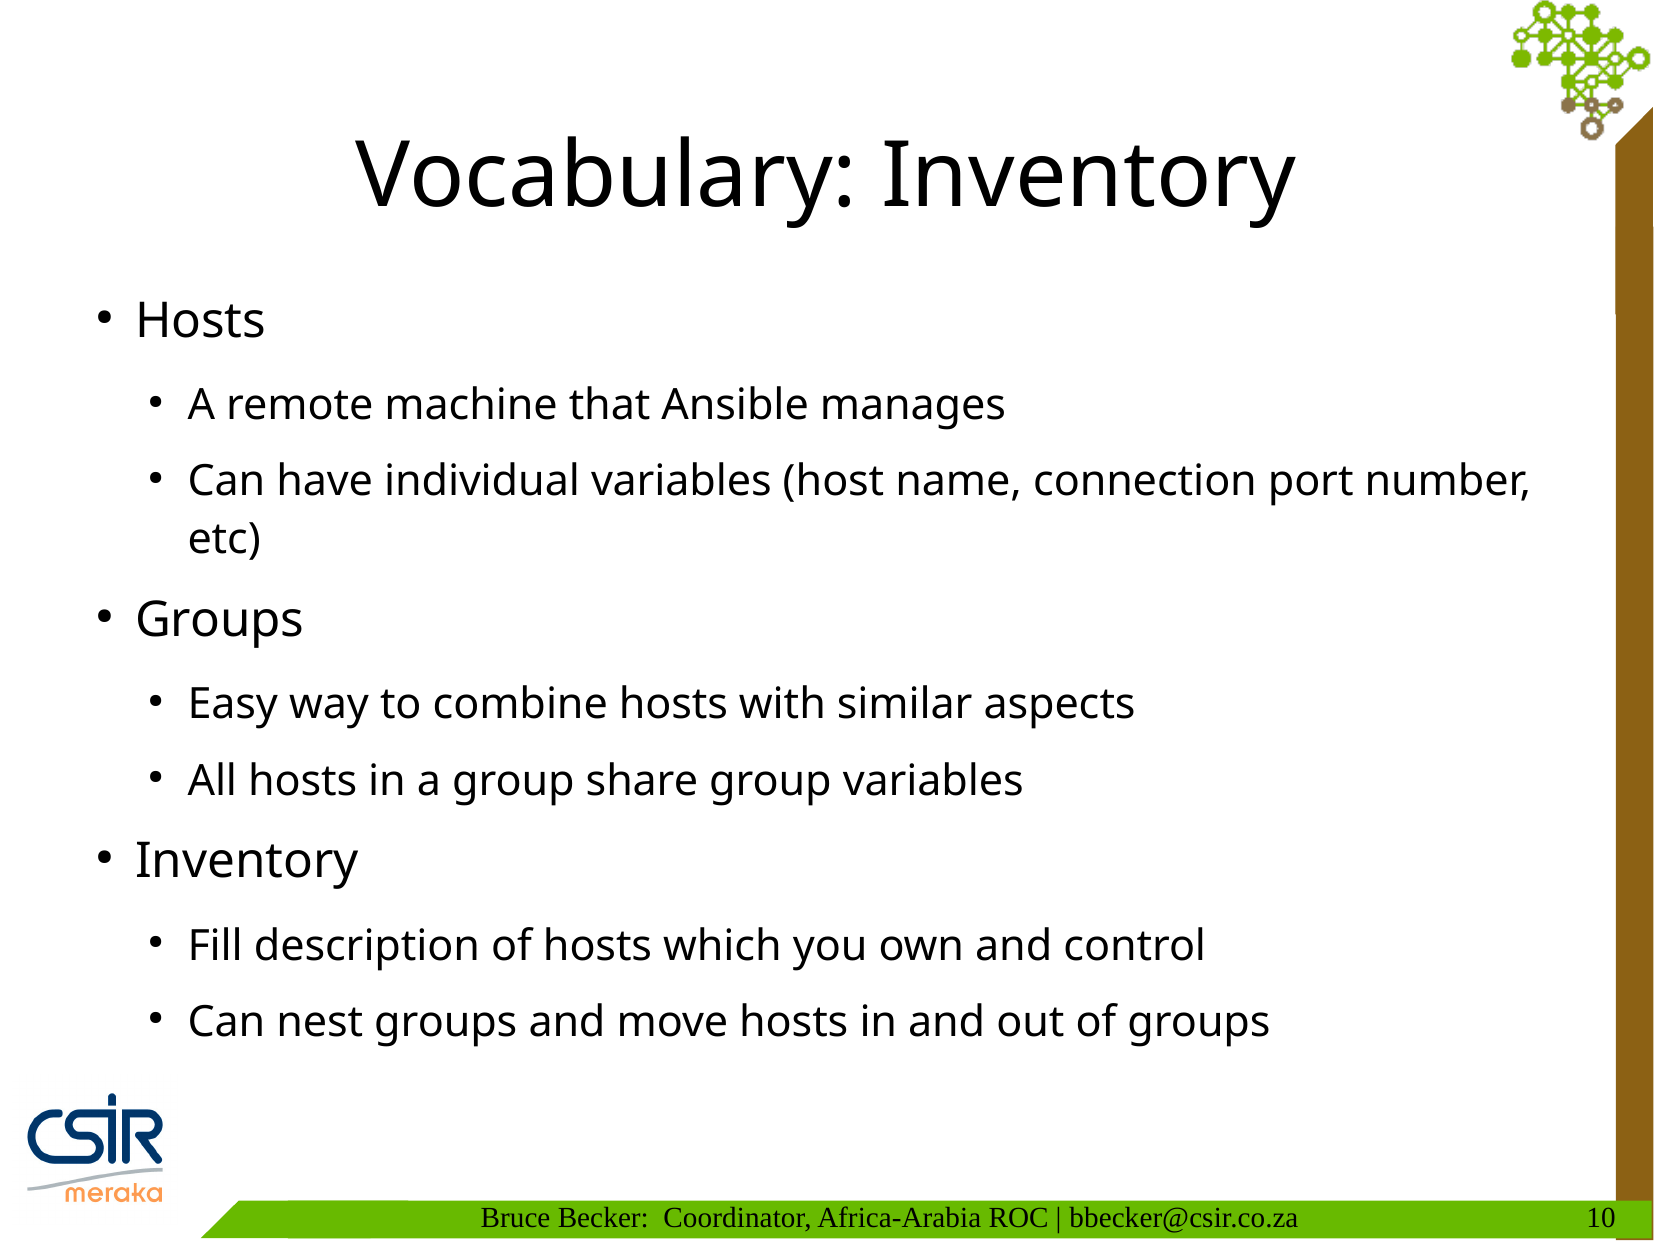

# Vocabulary: Inventory
Hosts
A remote machine that Ansible manages
Can have individual variables (host name, connection port number, etc)
Groups
Easy way to combine hosts with similar aspects
All hosts in a group share group variables
Inventory
Fill description of hosts which you own and control
Can nest groups and move hosts in and out of groups
10